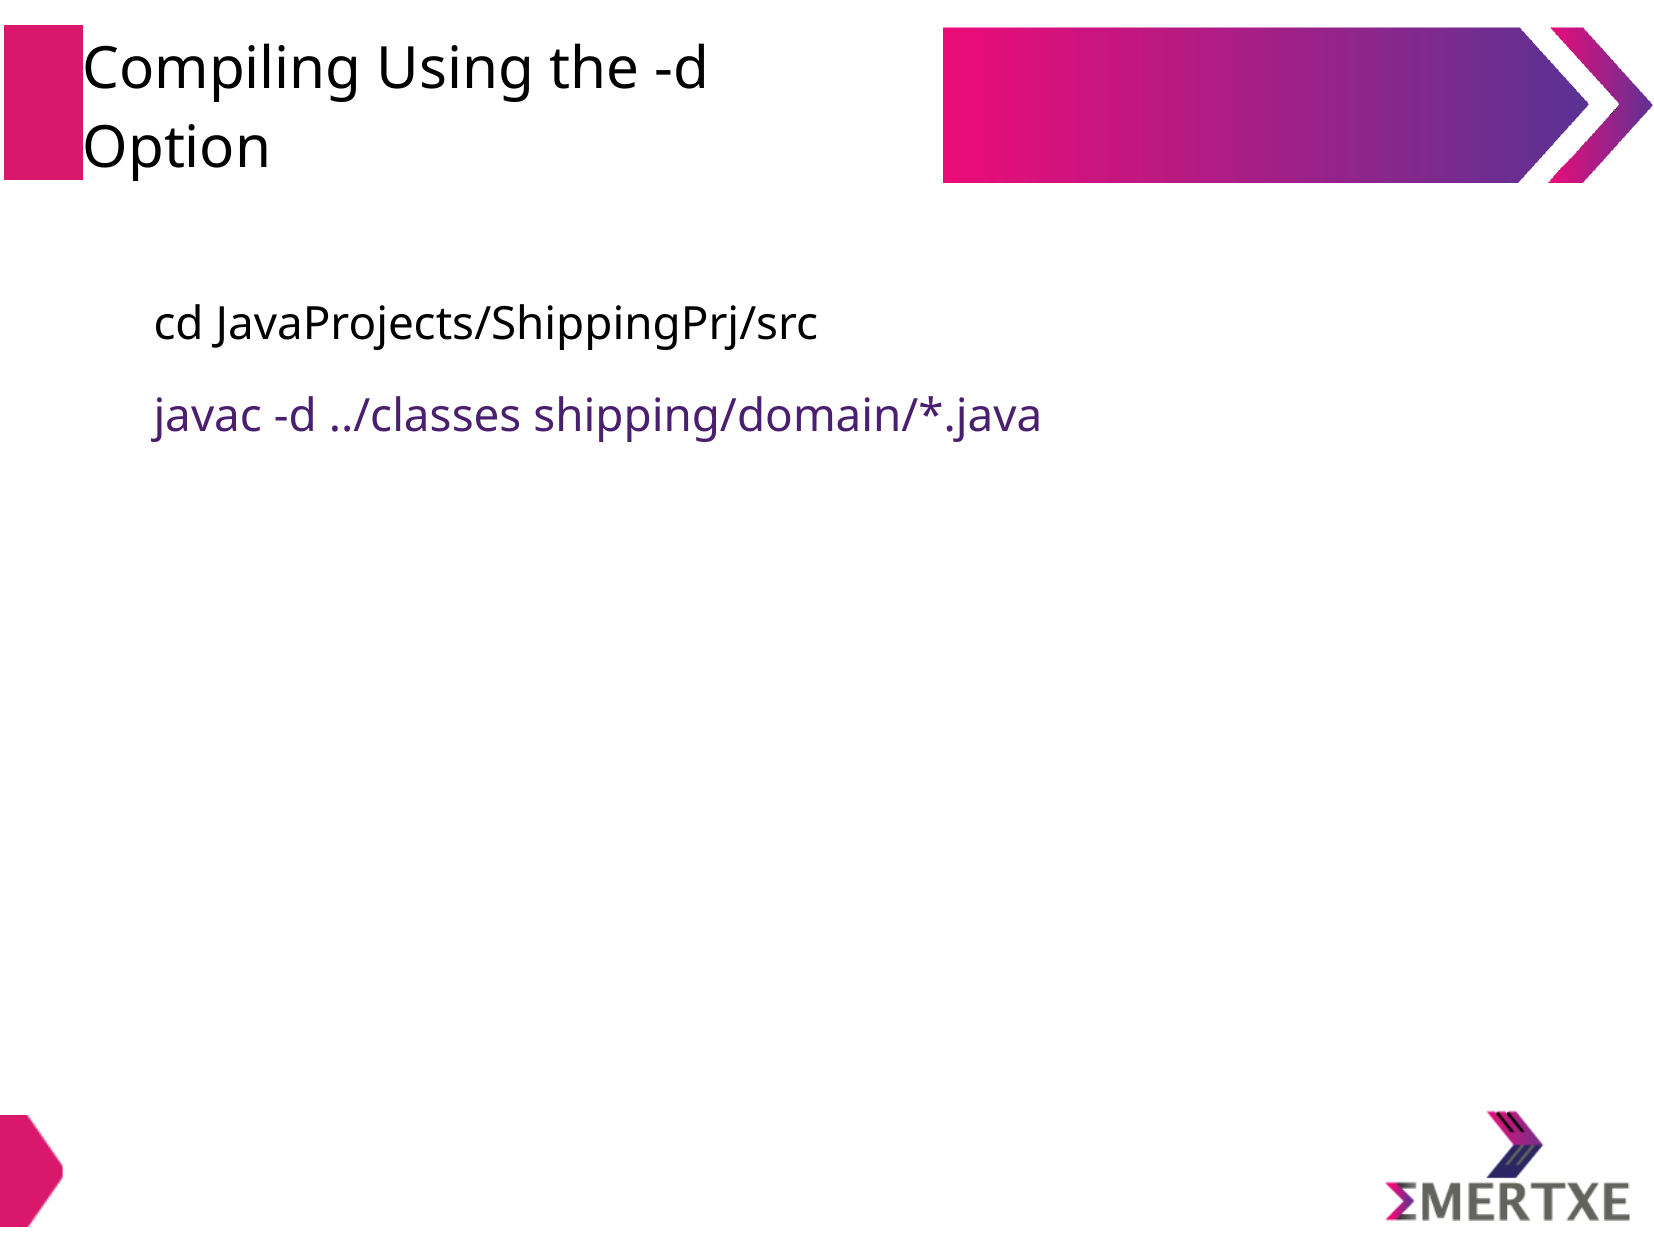

# Compiling Using the -d Option
cd JavaProjects/ShippingPrj/src
javac -d ../classes shipping/domain/*.java